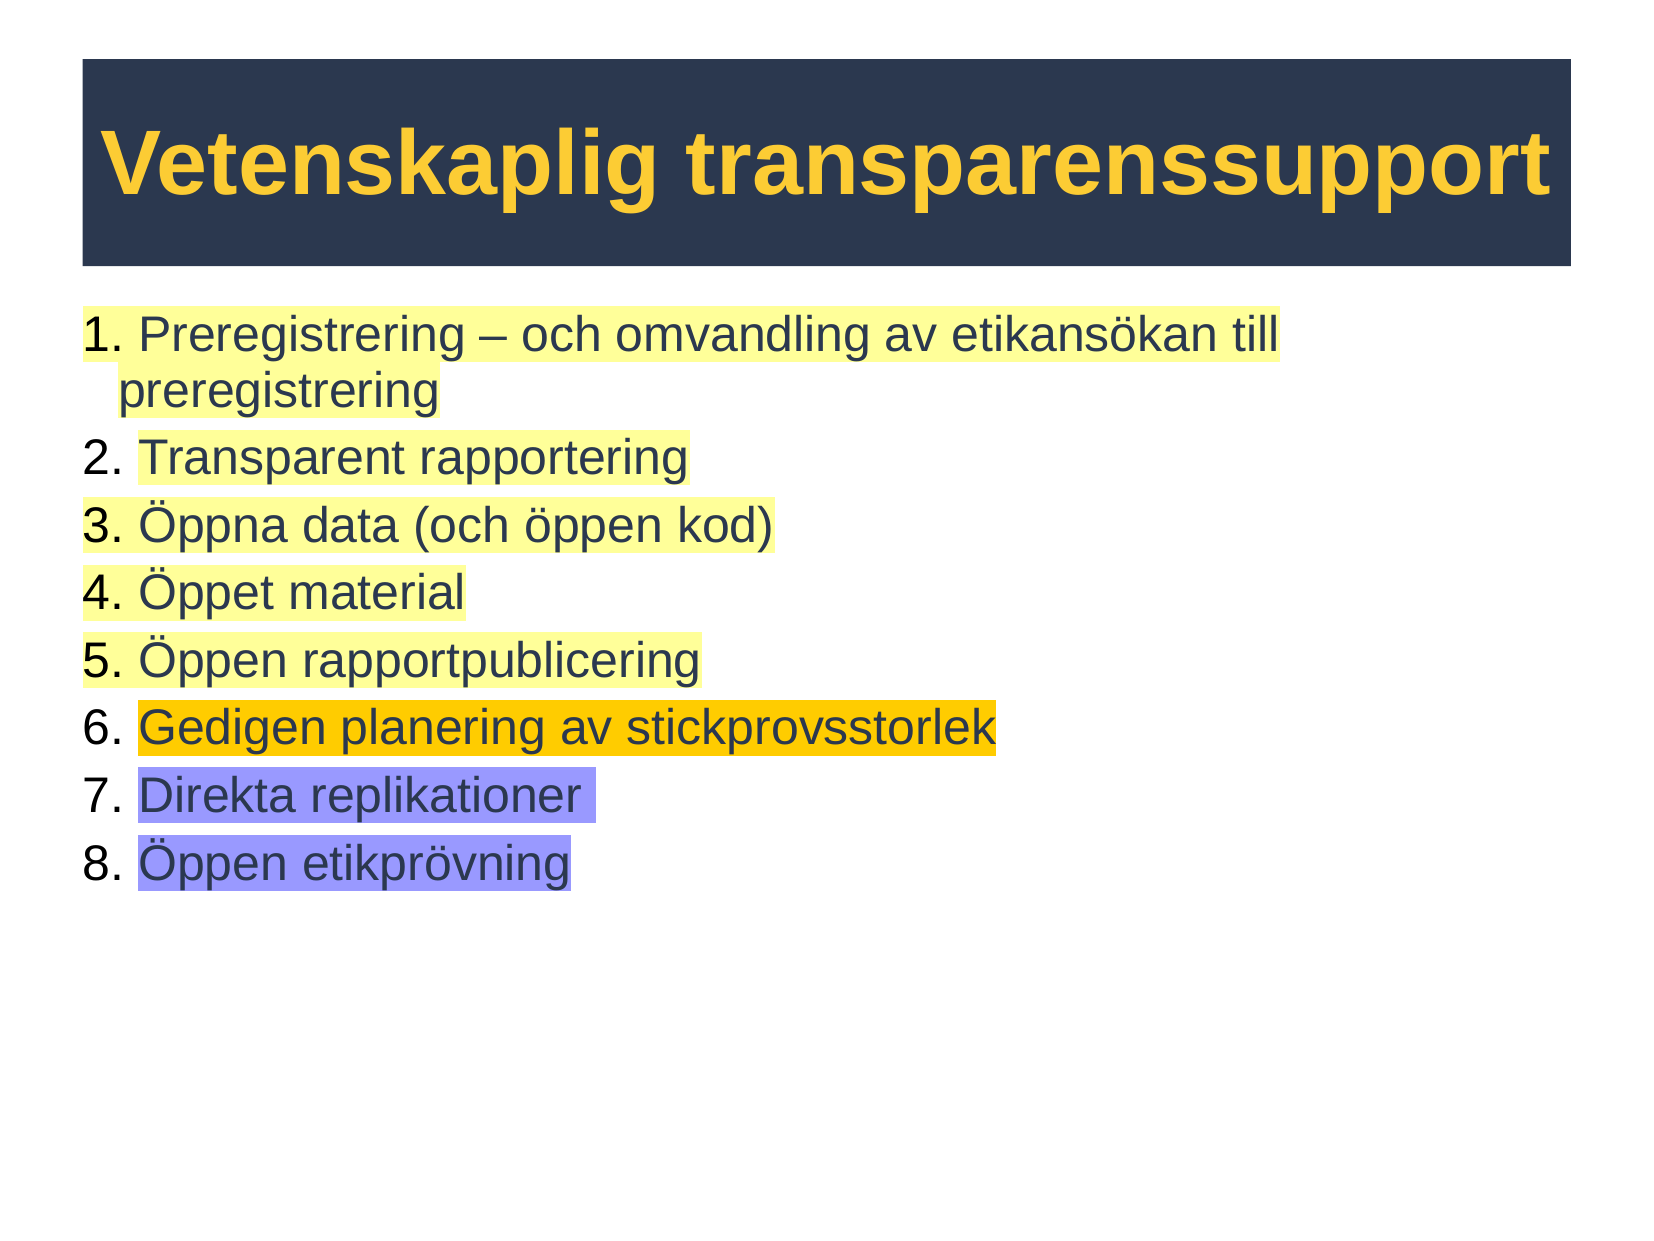

# Vetenskaplig transparenssupport
 Preregistrering – och omvandling av etikansökan till preregistrering
 Transparent rapportering
 Öppna data (och öppen kod)
 Öppet material
 Öppen rapportpublicering
 Gedigen planering av stickprovsstorlek
 Direkta replikationer
 Öppen etikprövning